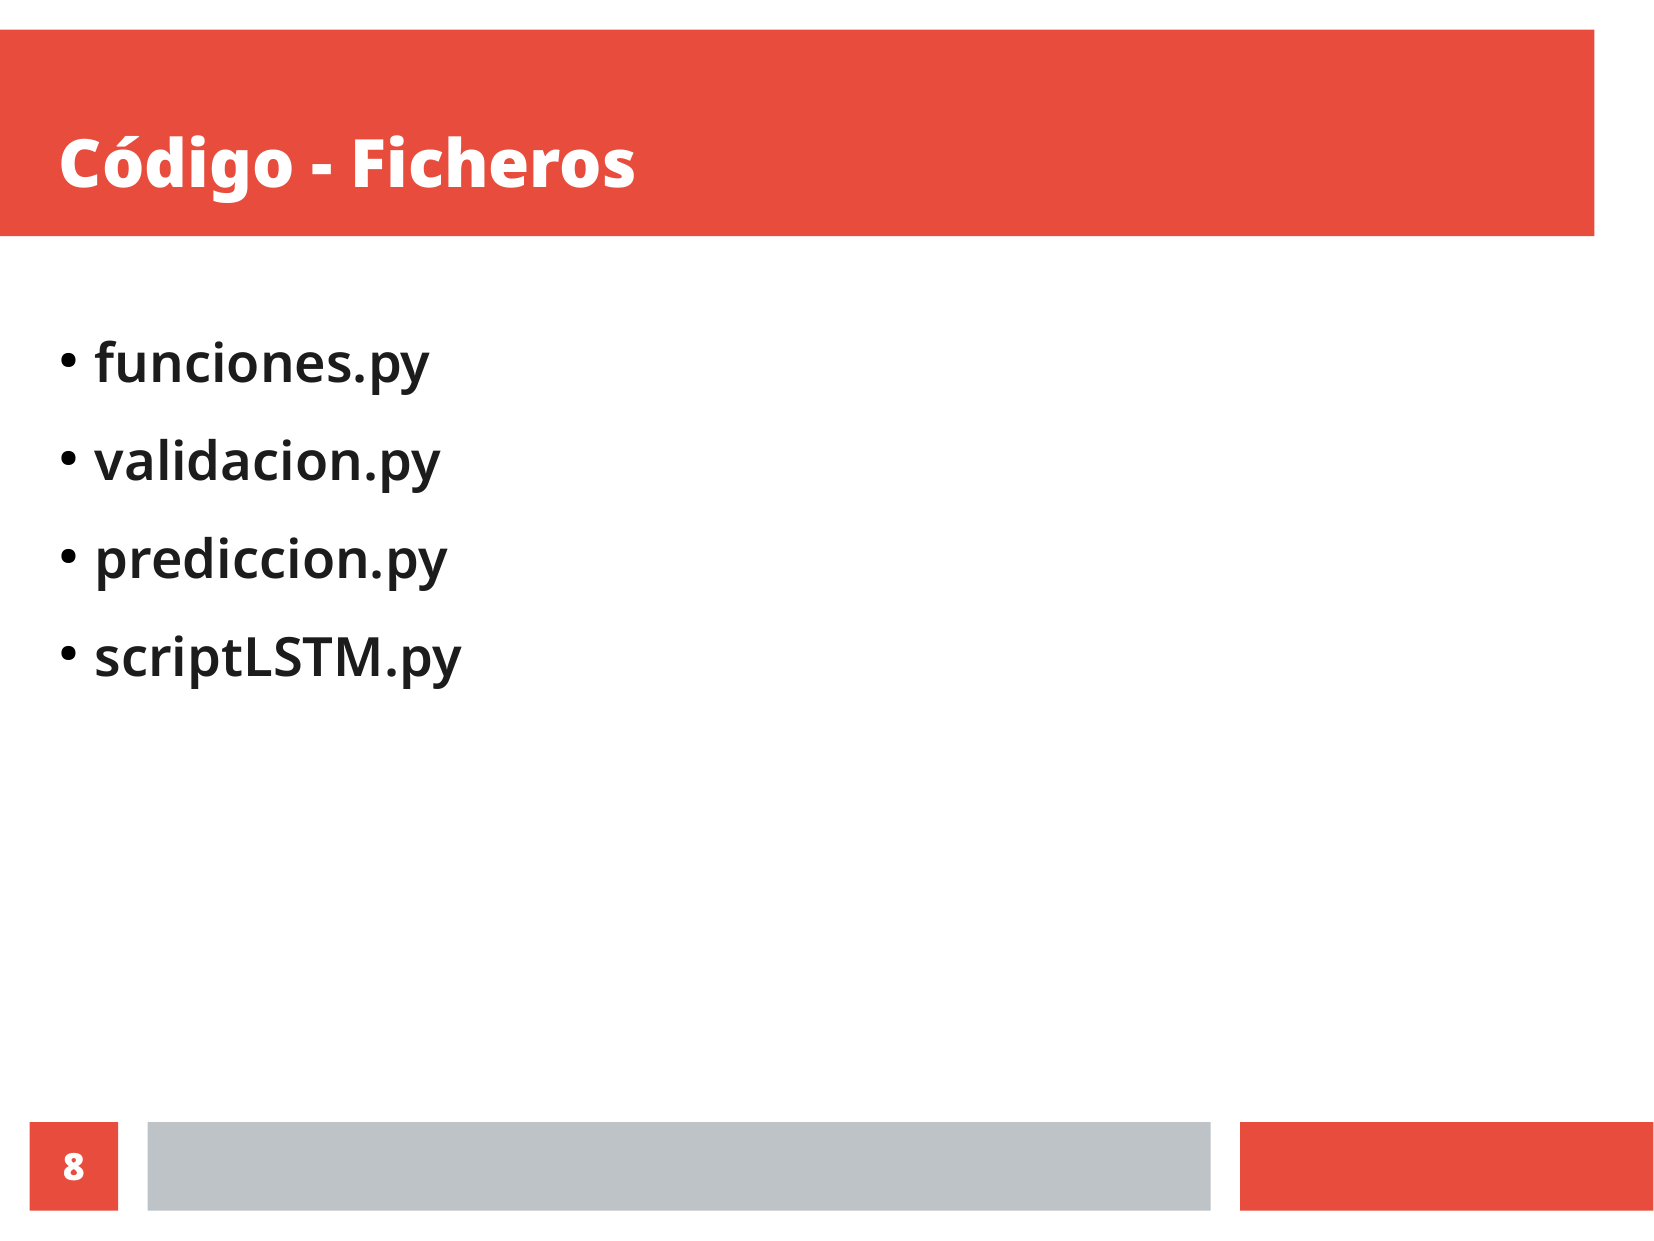

# Código - Ficheros
funciones.py
validacion.py
prediccion.py
scriptLSTM.py
8